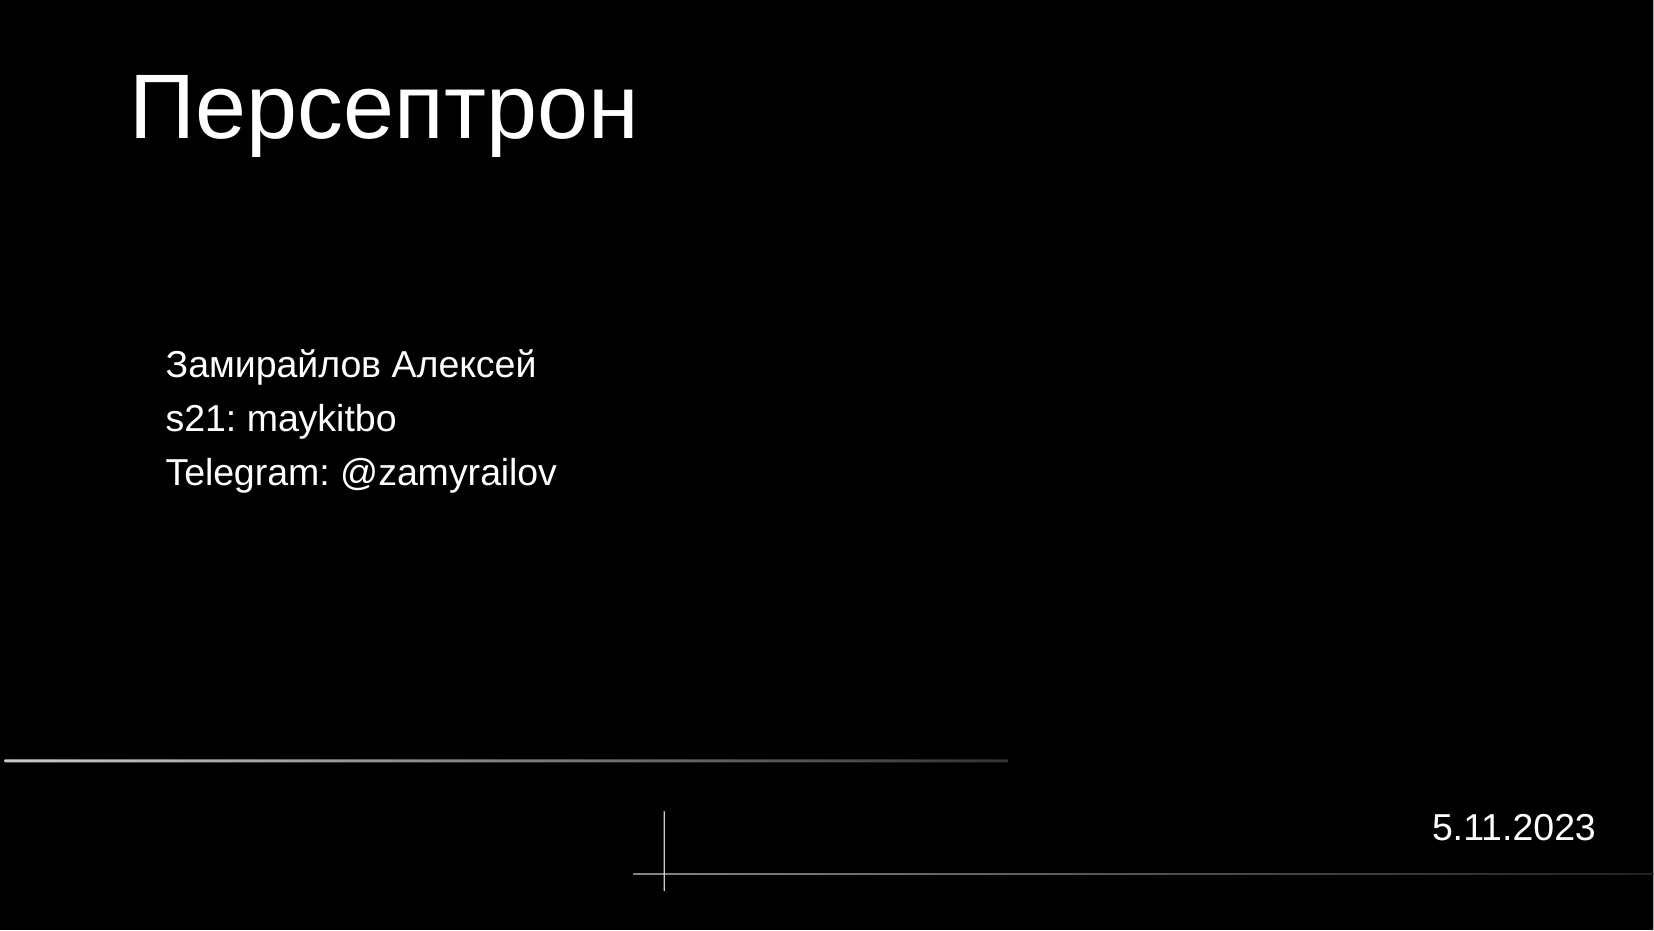

# Персептрон
Замирайлов Алексей
s21: maykitbo
Telegram: @zamyrailov
5.11.2023